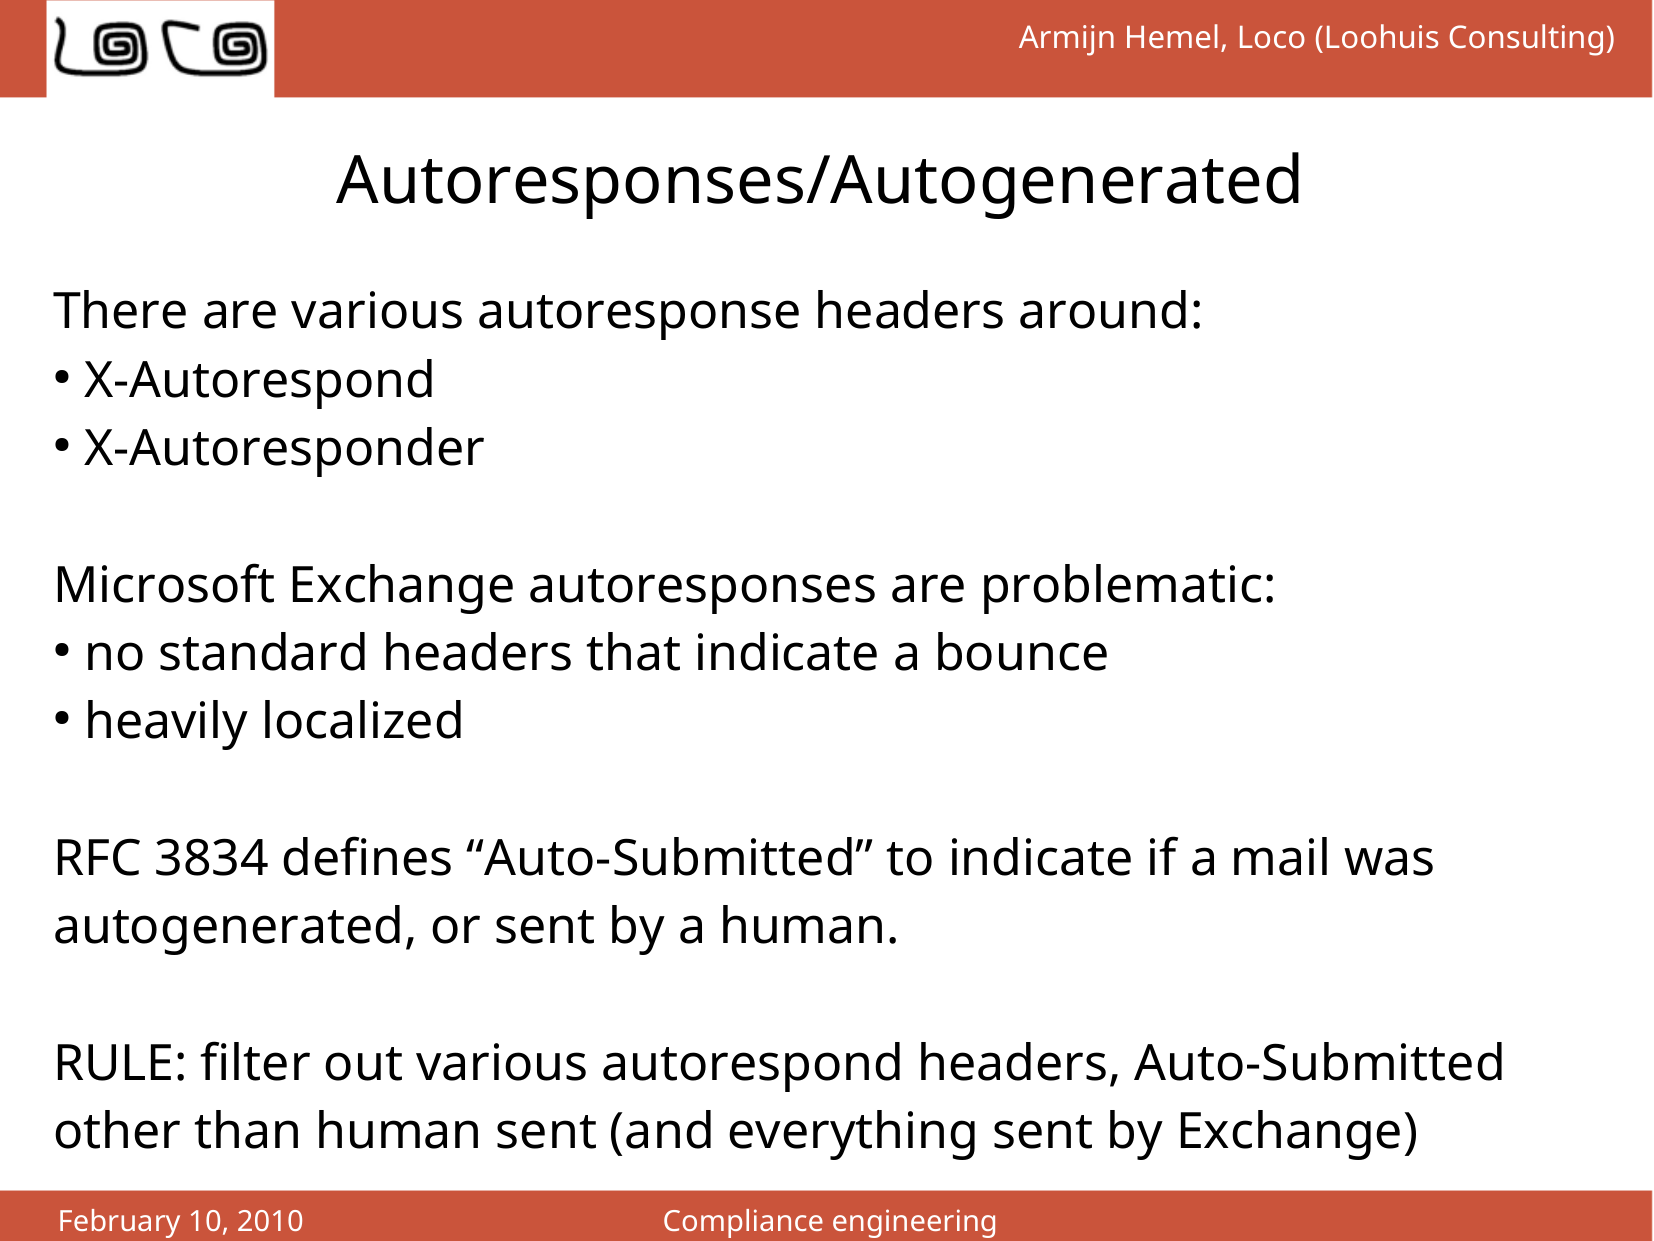

# Autoresponses/Autogenerated
There are various autoresponse headers around:
 X-Autorespond
 X-Autoresponder
Microsoft Exchange autoresponses are problematic:
 no standard headers that indicate a bounce
 heavily localized
RFC 3834 defines “Auto-Submitted” to indicate if a mail was autogenerated, or sent by a human.
RULE: filter out various autorespond headers, Auto-Submitted other than human sent (and everything sent by Exchange)
Comet: practical solution or crutch?